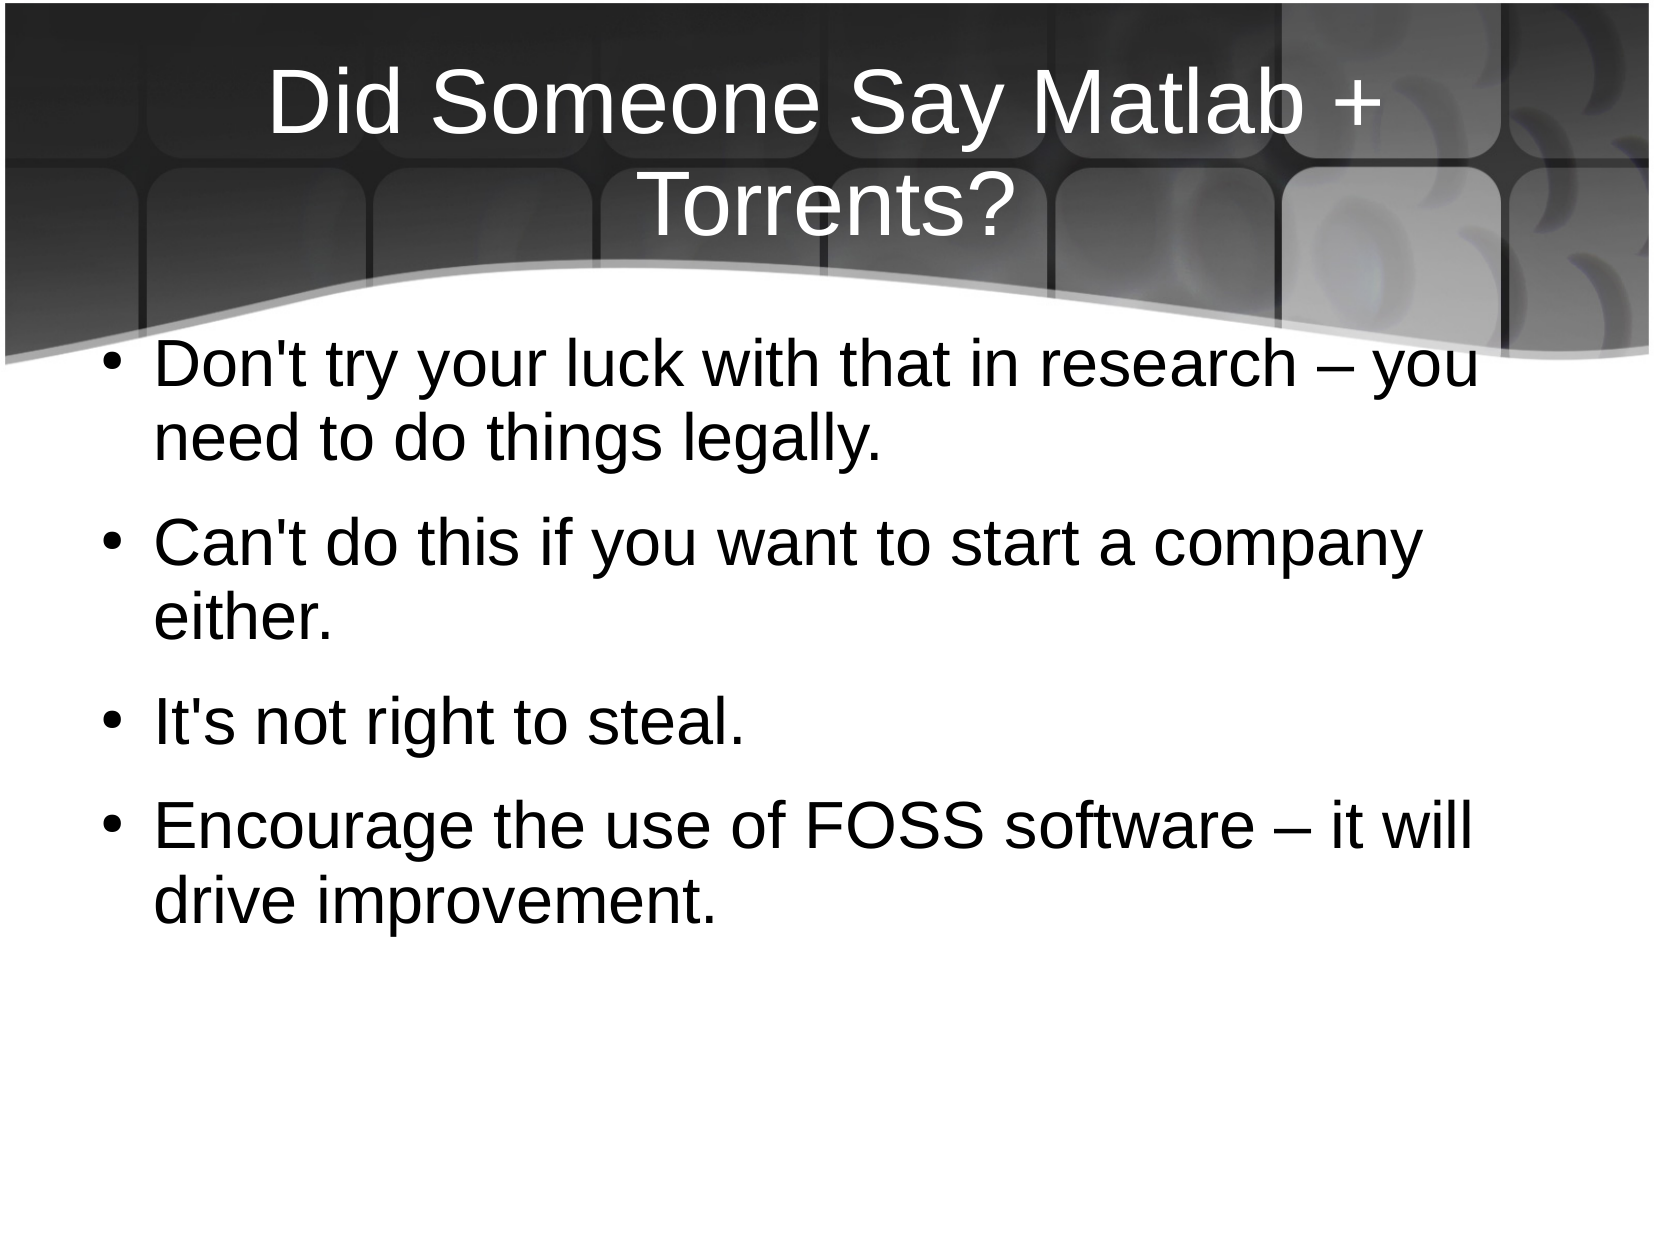

# Did Someone Say Matlab + Torrents?
Don't try your luck with that in research – you need to do things legally.
Can't do this if you want to start a company either.
It's not right to steal.
Encourage the use of FOSS software – it will drive improvement.